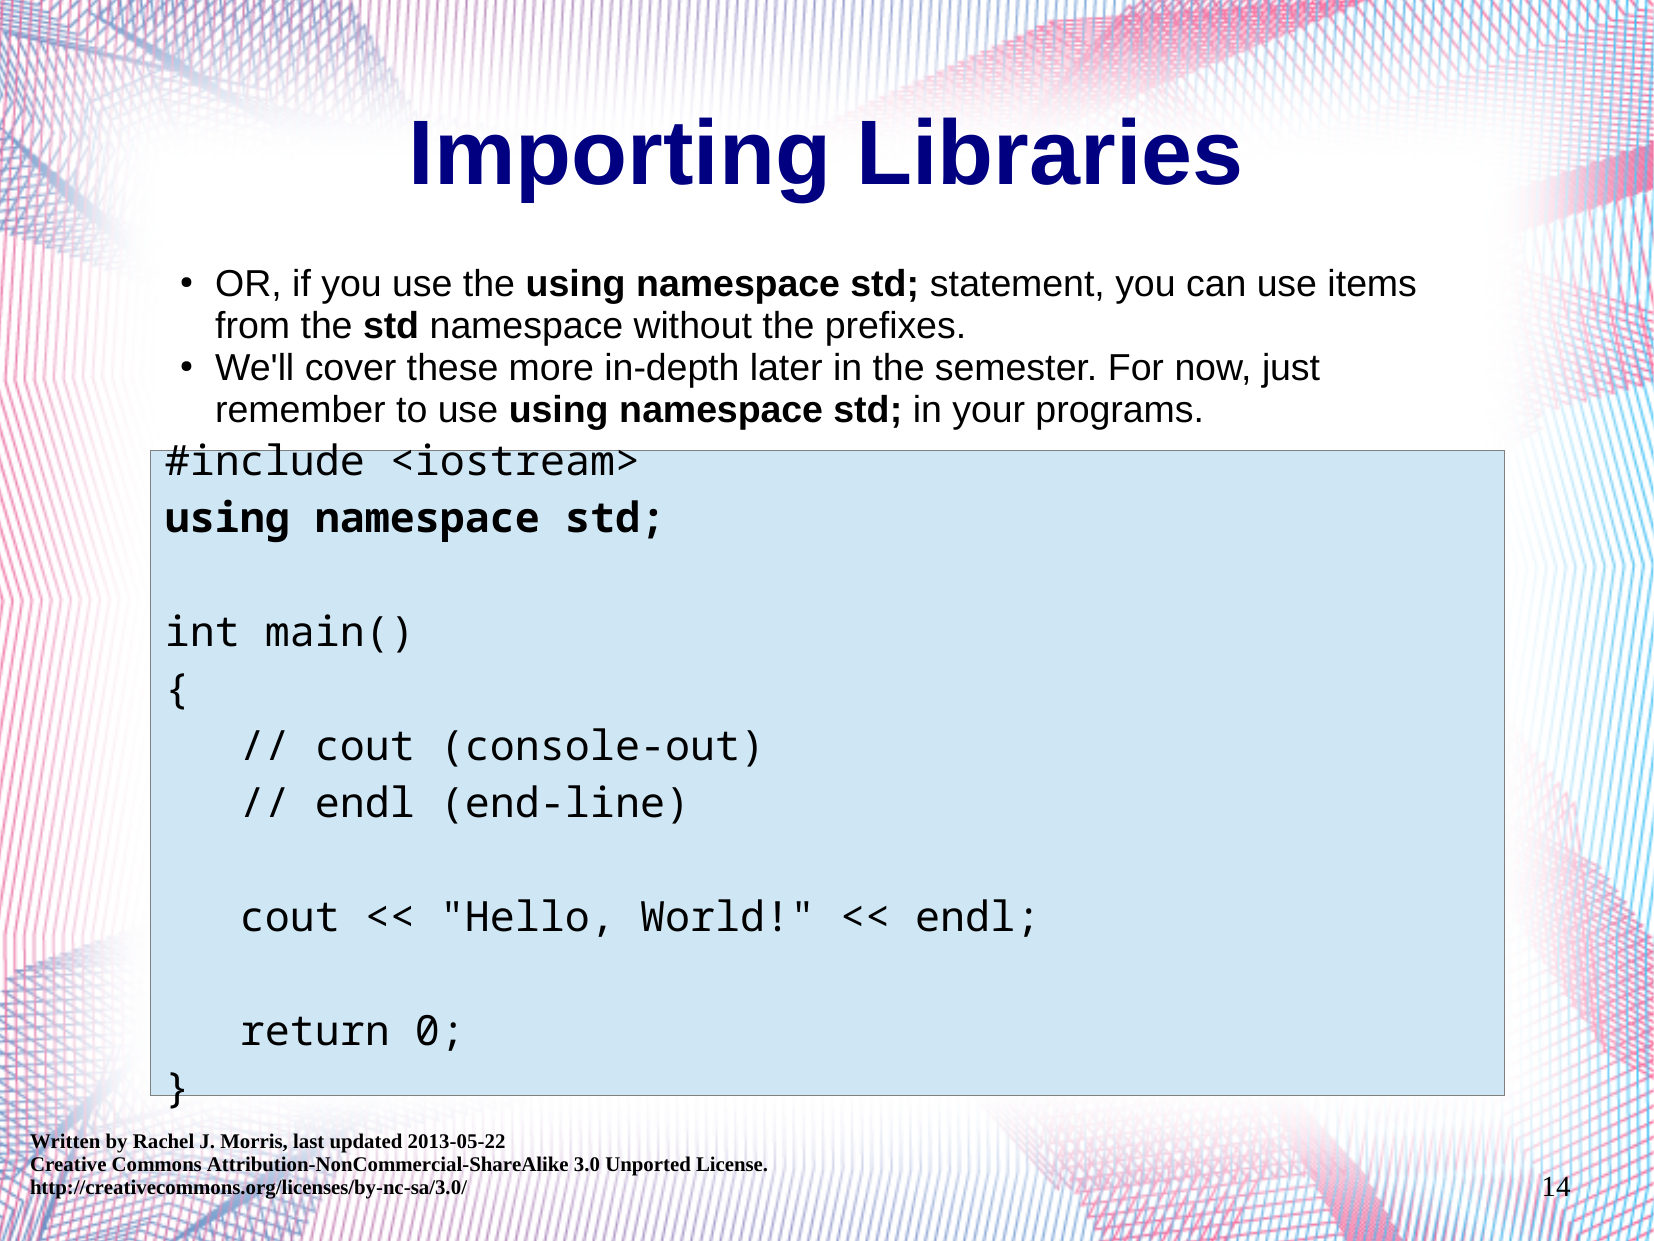

# Importing Libraries
OR, if you use the using namespace std; statement, you can use items from the std namespace without the prefixes.
We'll cover these more in-depth later in the semester. For now, just remember to use using namespace std; in your programs.
#include <iostream>
using namespace std;
int main()
{
	// cout (console-out)
	// endl (end-line)
	cout << "Hello, World!" << endl;
	return 0;
}
14